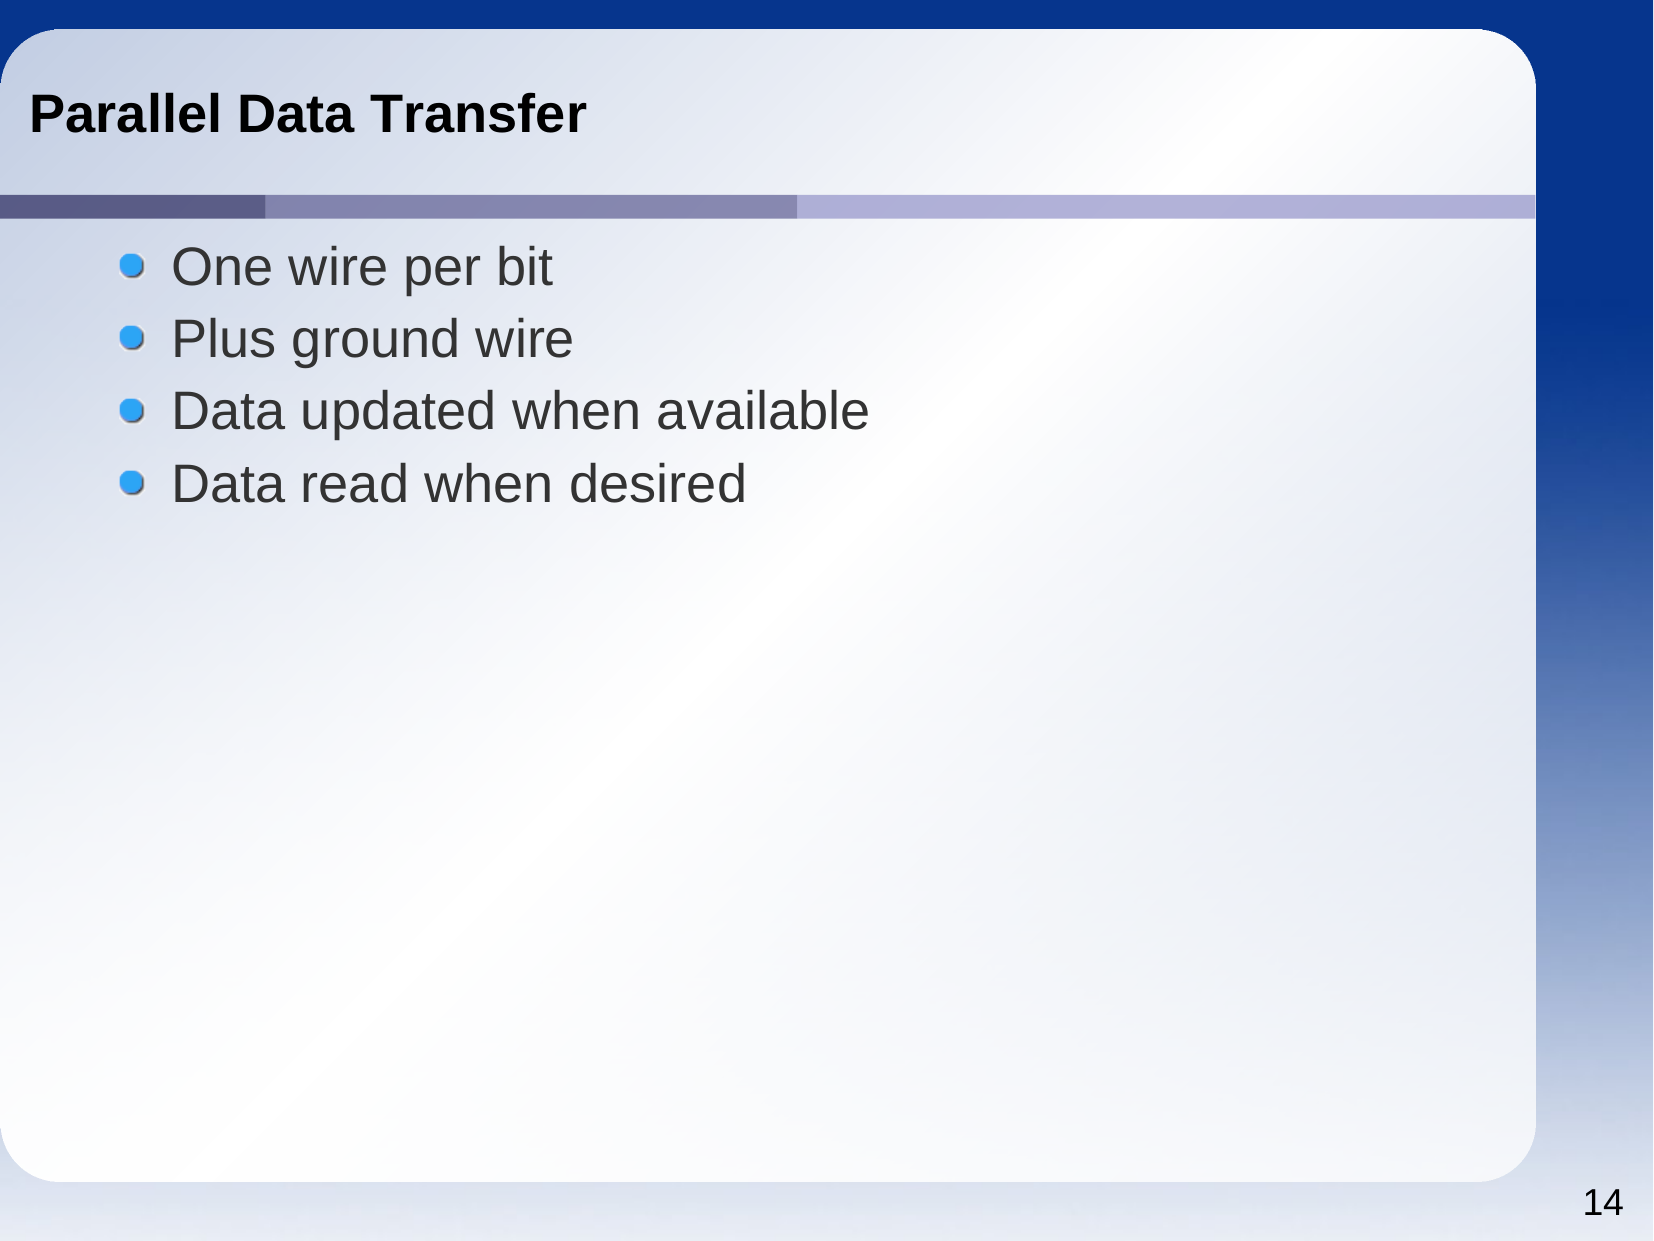

# Parallel Data Transfer
One wire per bit
Plus ground wire
Data updated when available
Data read when desired
14